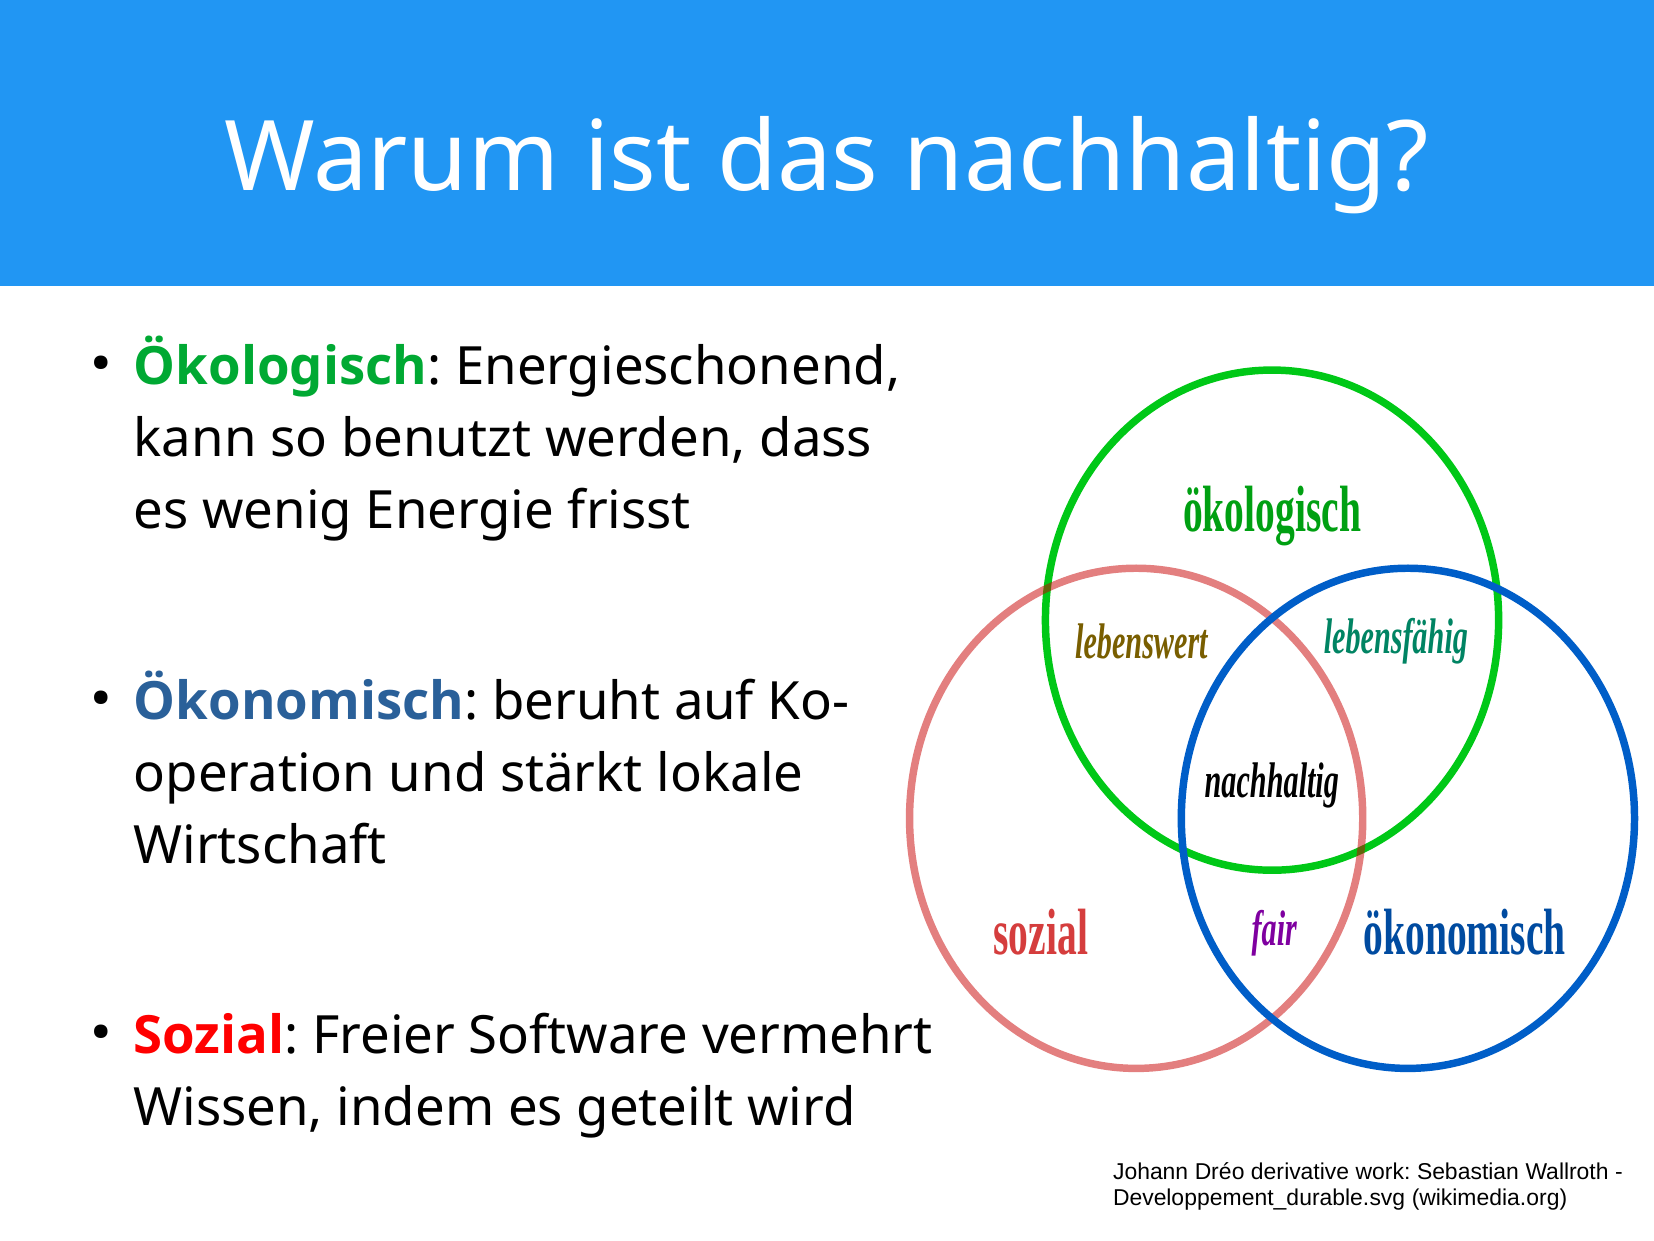

# Warum ist das nachhaltig?
Ökologisch: Energieschonend, kann so benutzt werden, dass es wenig Energie frisst
Ökonomisch: beruht auf Ko-operation und stärkt lokale Wirtschaft
Sozial: Freier Software vermehrt Wissen, indem es geteilt wird
5
Johann Dréo derivative work: Sebastian Wallroth - Developpement_durable.svg (wikimedia.org)